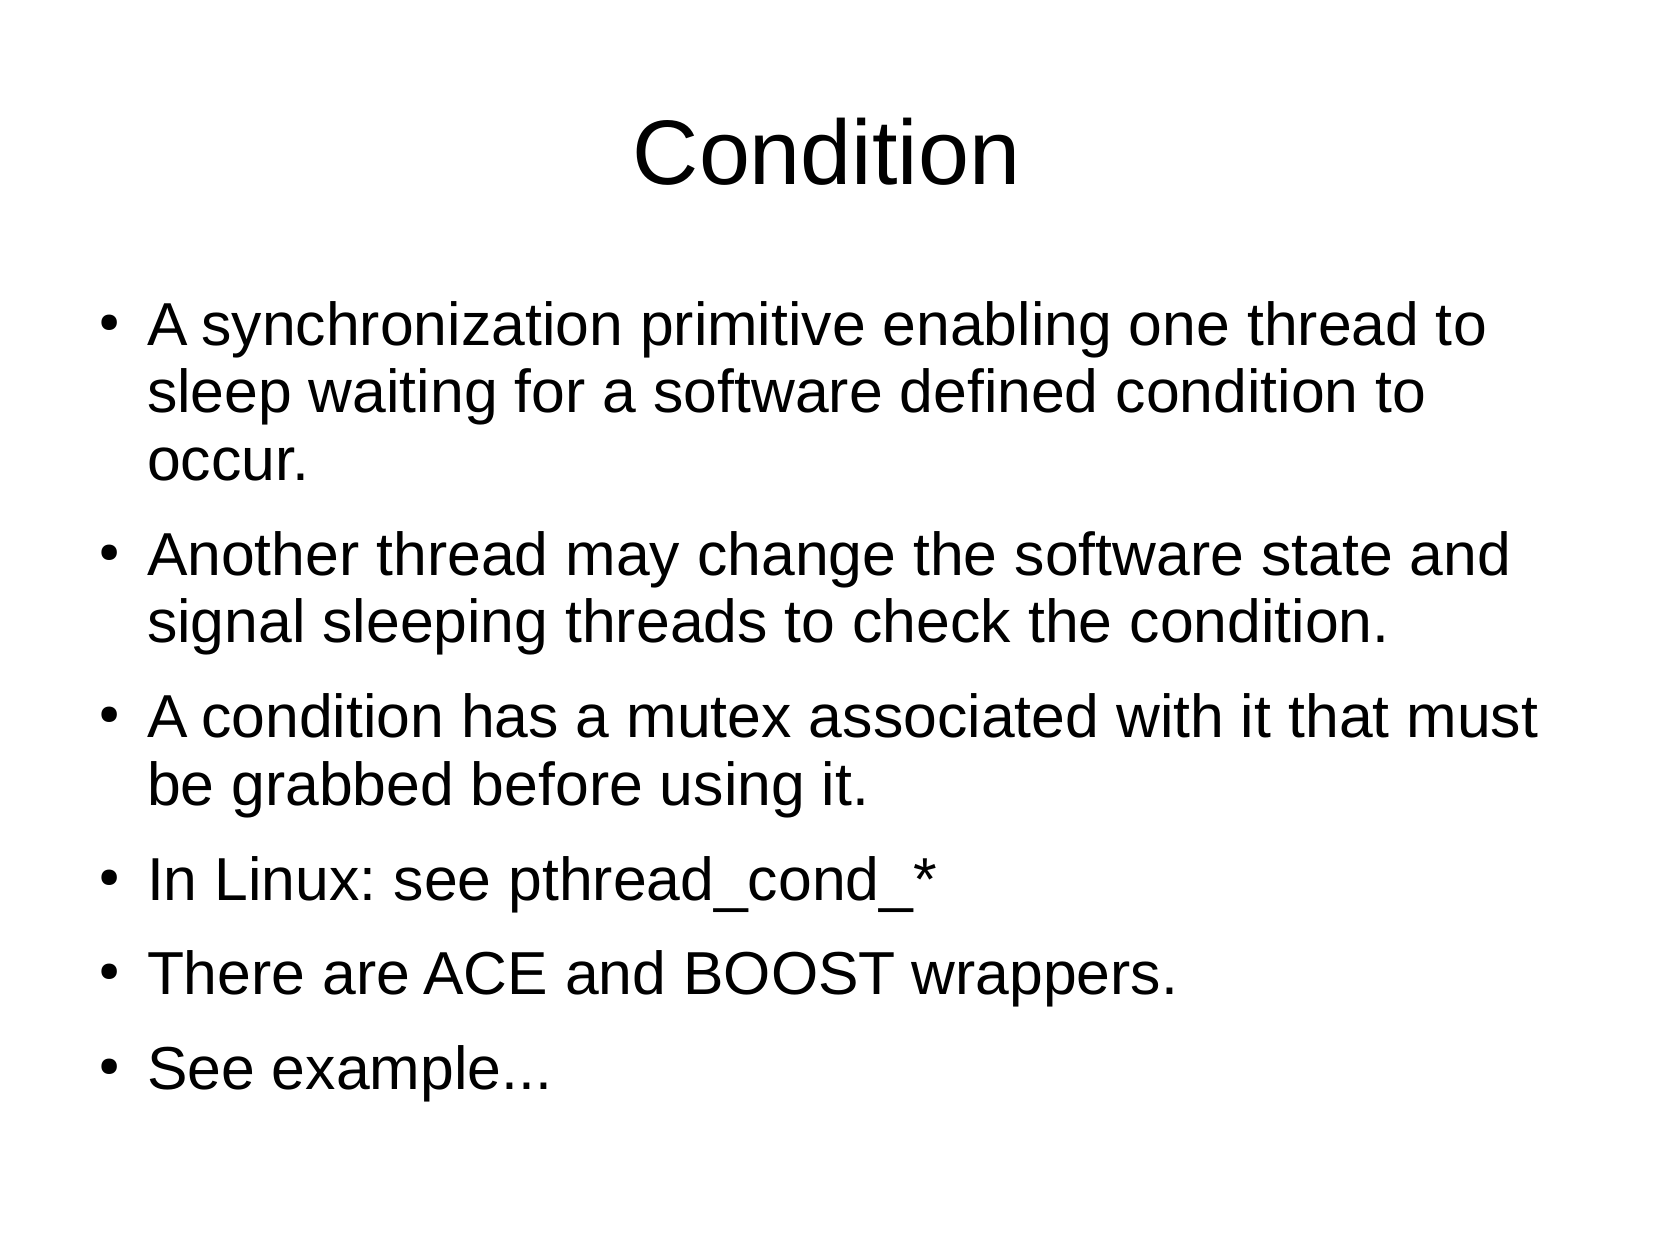

# Condition
A synchronization primitive enabling one thread to sleep waiting for a software defined condition to occur.
Another thread may change the software state and signal sleeping threads to check the condition.
A condition has a mutex associated with it that must be grabbed before using it.
In Linux: see pthread_cond_*
There are ACE and BOOST wrappers.
See example...